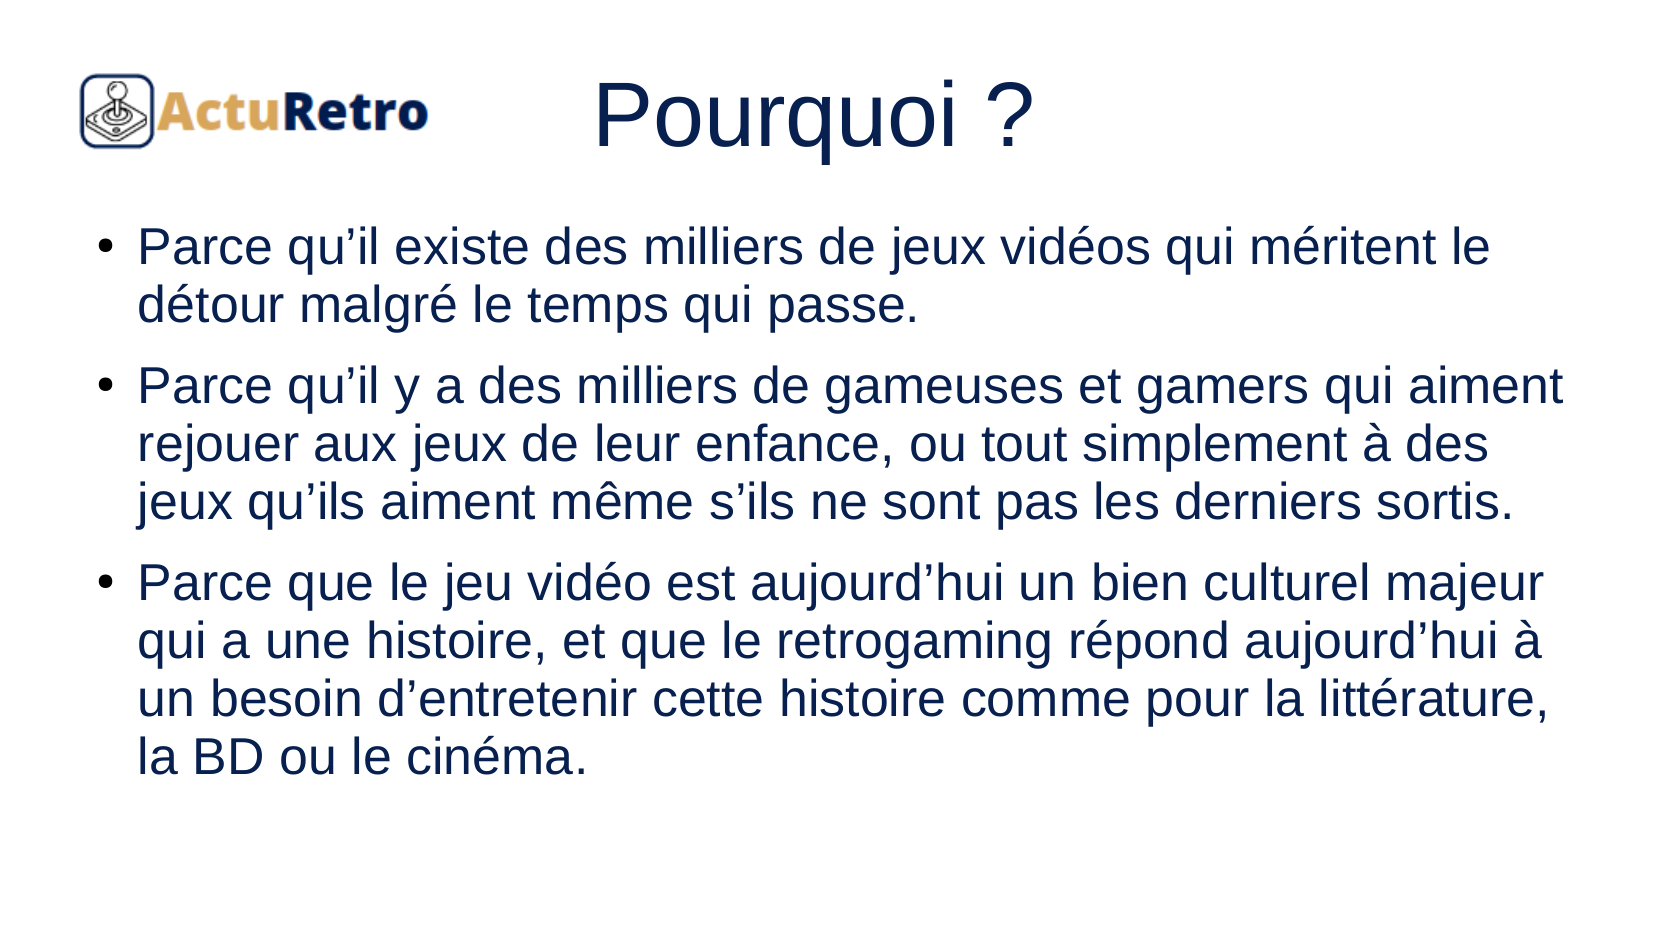

# Pourquoi ?
Parce qu’il existe des milliers de jeux vidéos qui méritent le détour malgré le temps qui passe.
Parce qu’il y a des milliers de gameuses et gamers qui aiment rejouer aux jeux de leur enfance, ou tout simplement à des jeux qu’ils aiment même s’ils ne sont pas les derniers sortis.
Parce que le jeu vidéo est aujourd’hui un bien culturel majeur qui a une histoire, et que le retrogaming répond aujourd’hui à un besoin d’entretenir cette histoire comme pour la littérature, la BD ou le cinéma.